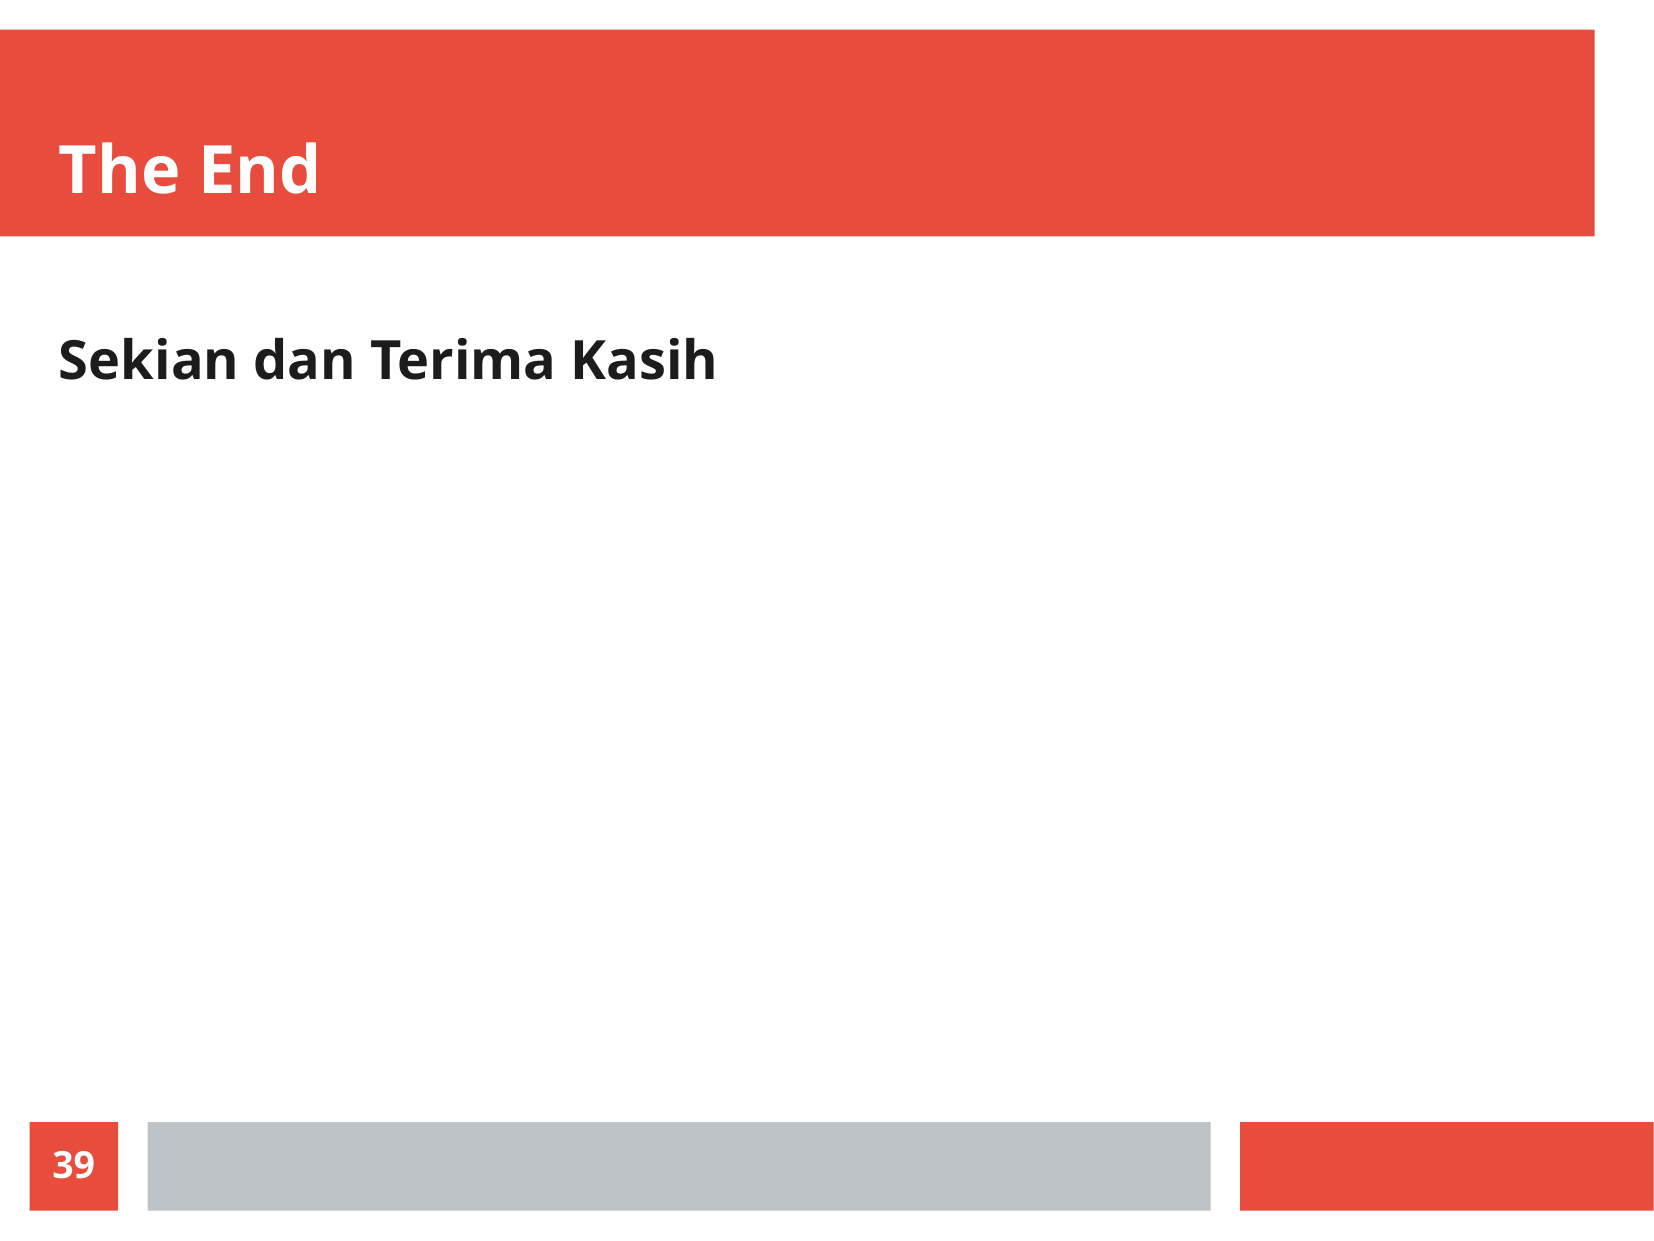

# The End
Sekian dan Terima Kasih